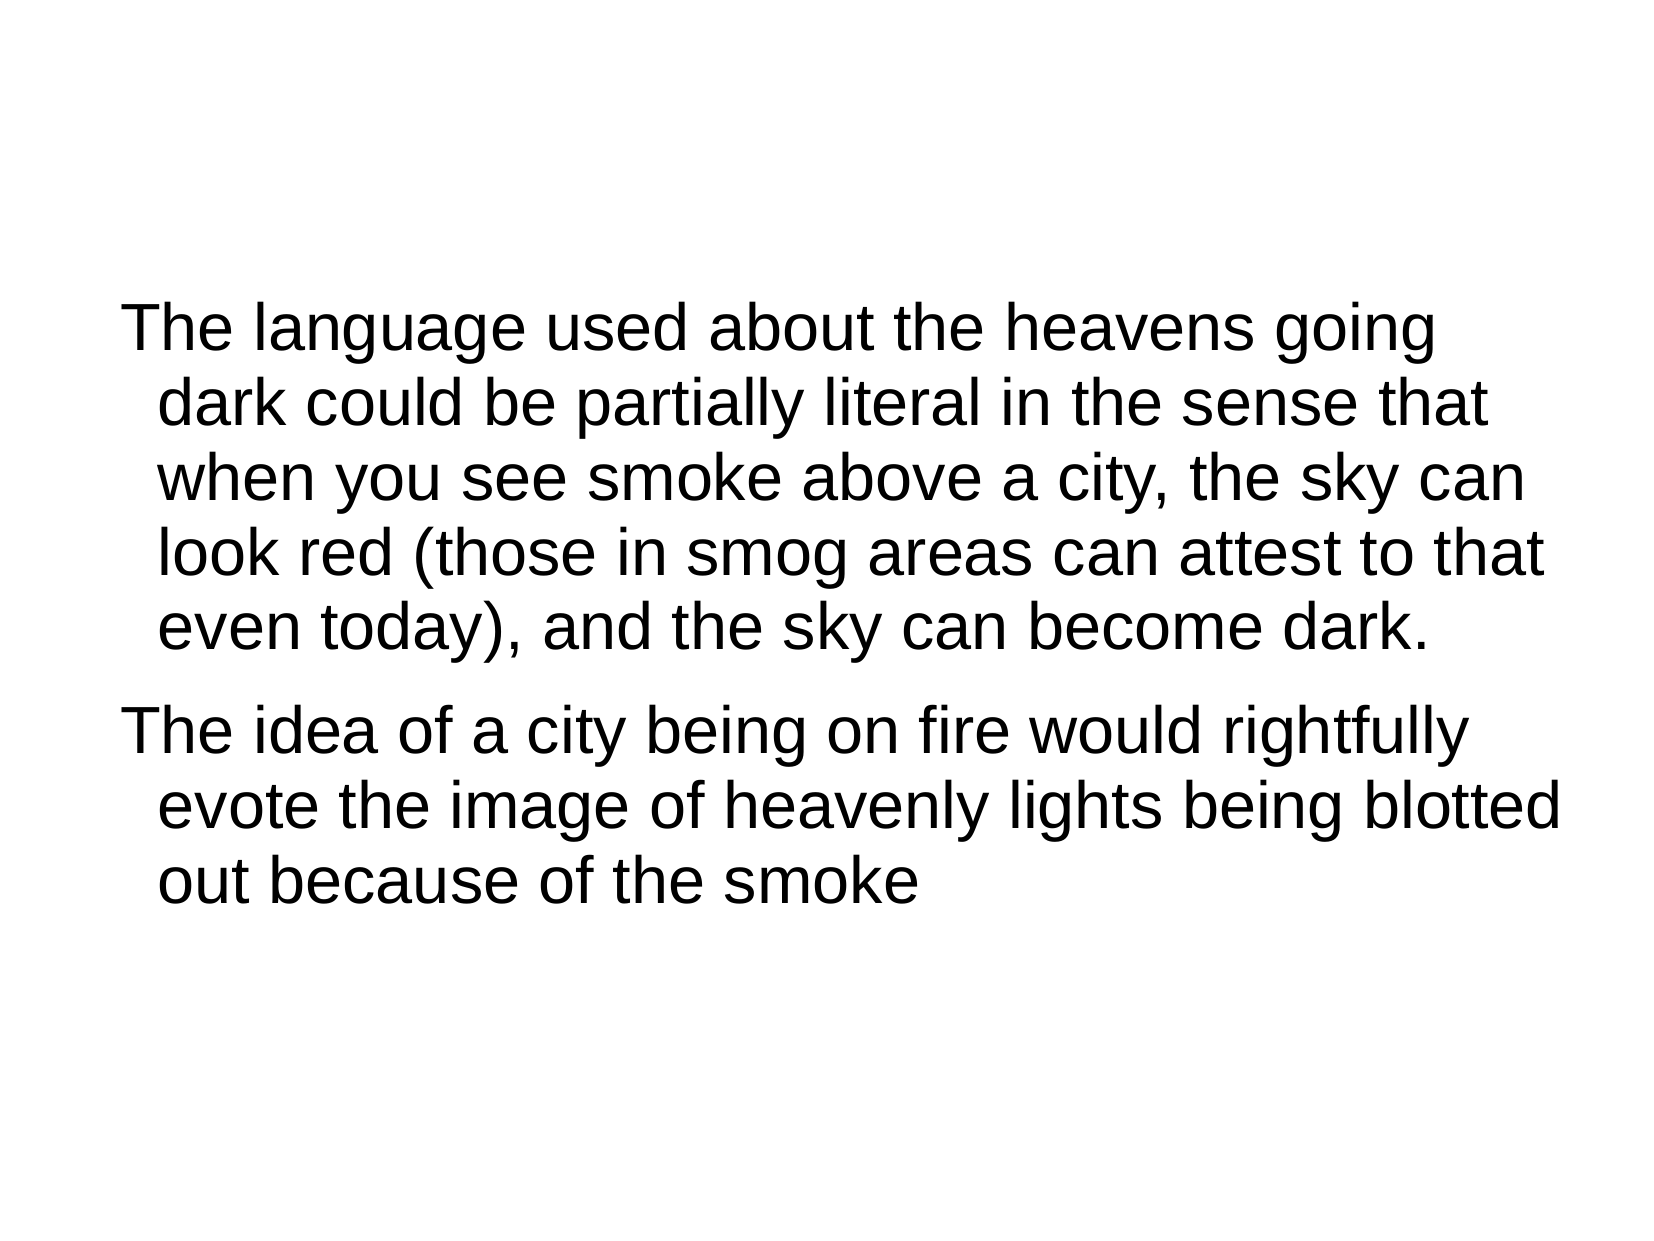

#
The language used about the heavens going dark could be partially literal in the sense that when you see smoke above a city, the sky can look red (those in smog areas can attest to that even today), and the sky can become dark.
The idea of a city being on fire would rightfully evote the image of heavenly lights being blotted out because of the smoke